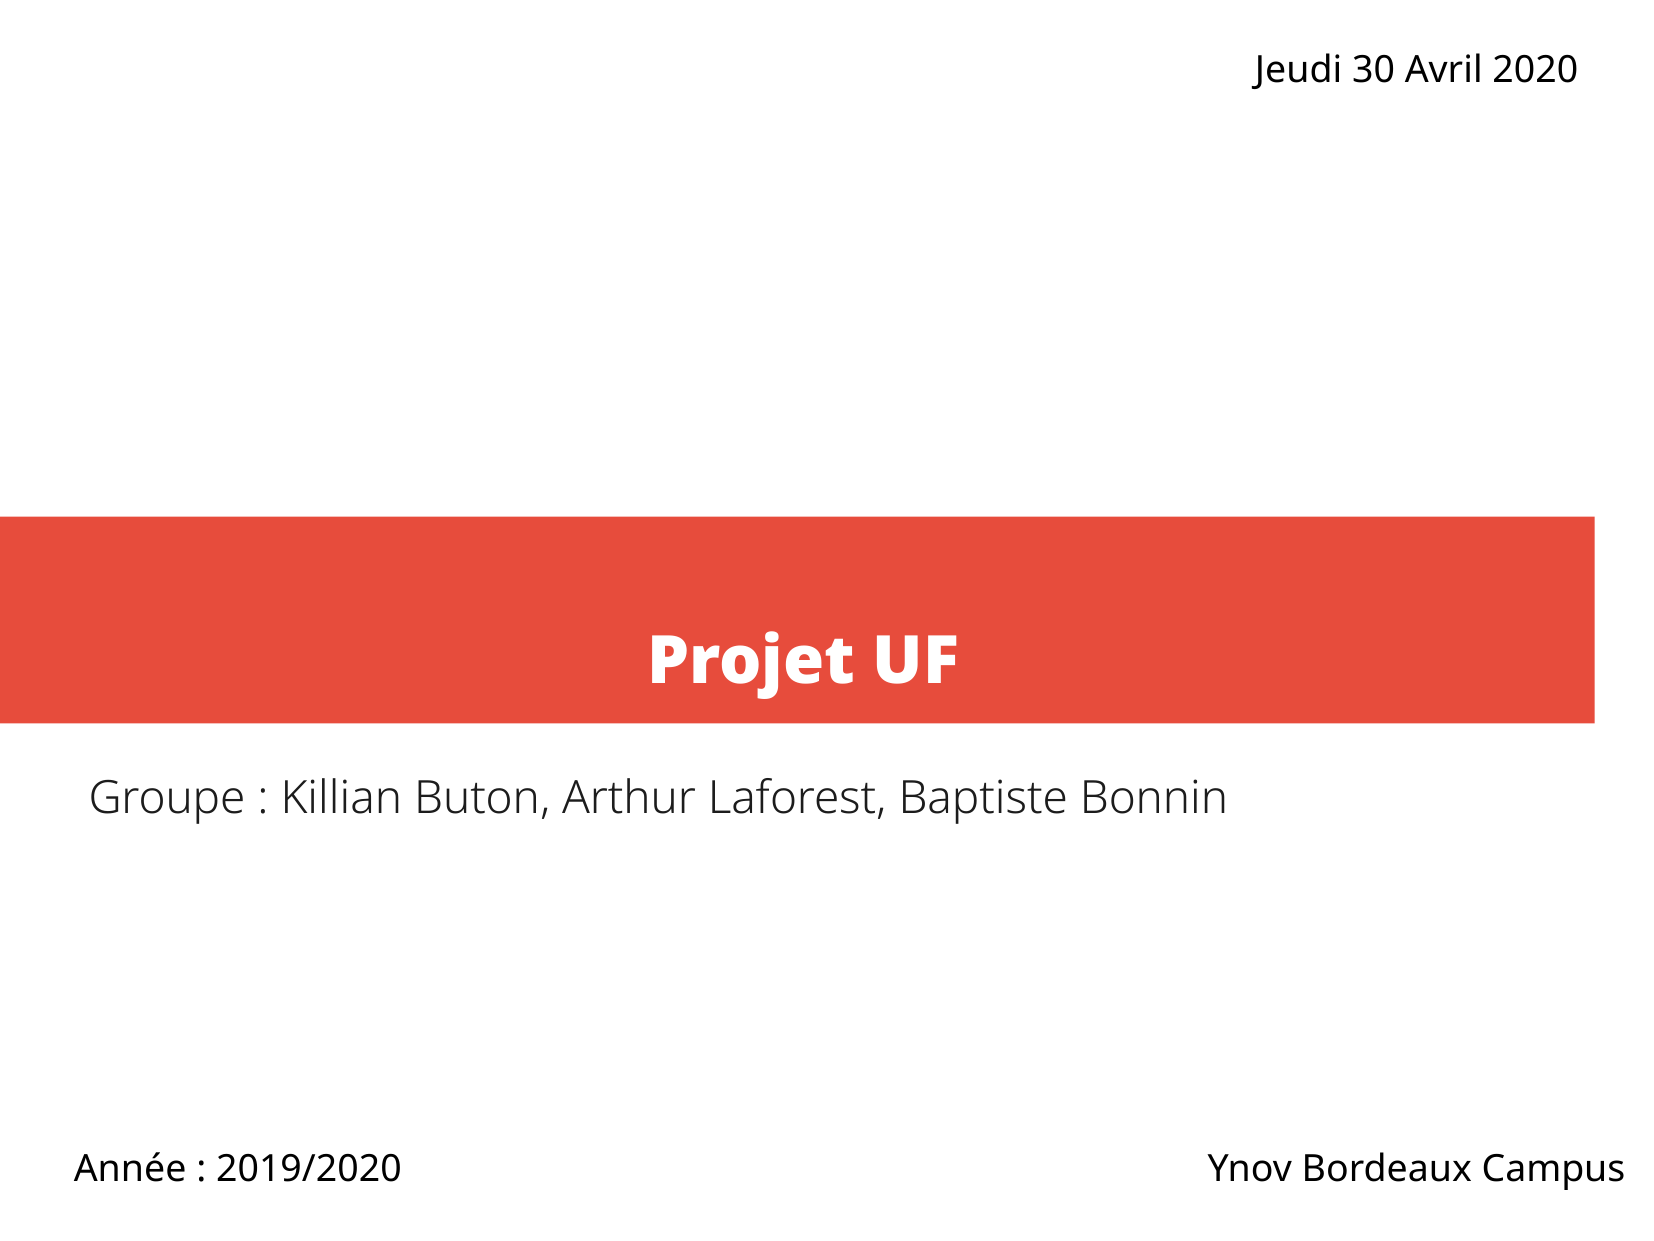

Jeudi 30 Avril 2020
# Projet UF
Groupe : Killian Buton, Arthur Laforest, Baptiste Bonnin
Année : 2019/2020
Ynov Bordeaux Campus